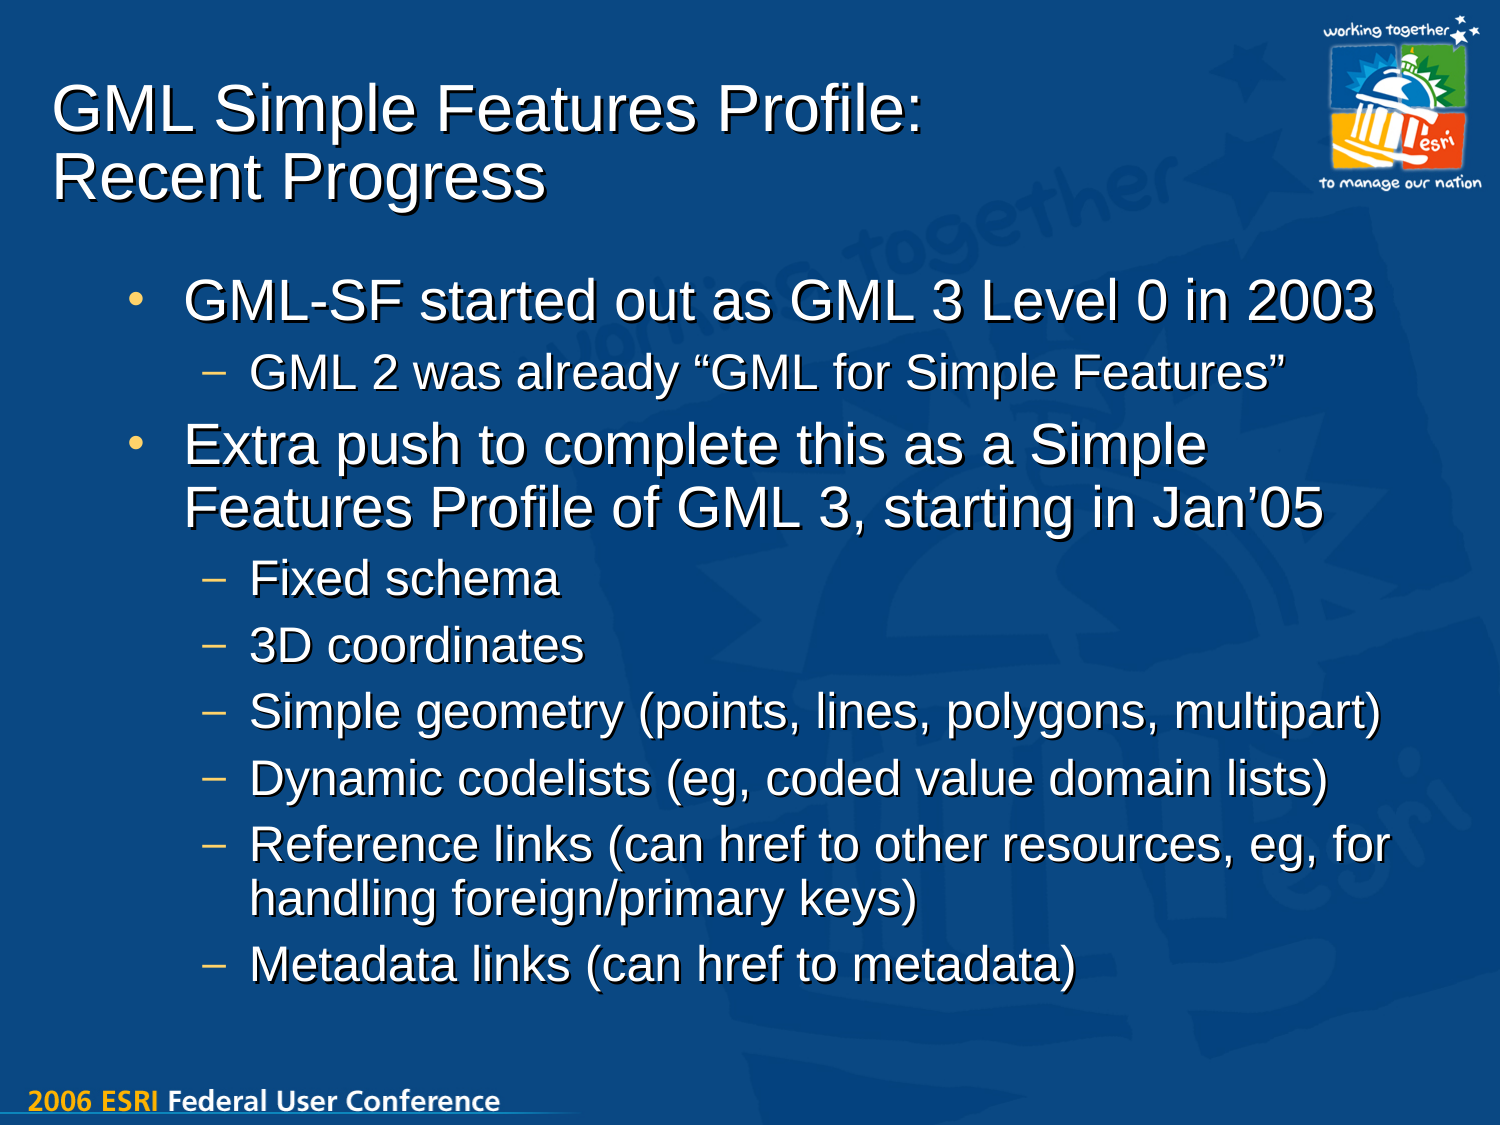

# GML Simple Features Profile: Recent Progress
GML-SF started out as GML 3 Level 0 in 2003
GML 2 was already “GML for Simple Features”
Extra push to complete this as a Simple Features Profile of GML 3, starting in Jan’05
Fixed schema
3D coordinates
Simple geometry (points, lines, polygons, multipart)
Dynamic codelists (eg, coded value domain lists)
Reference links (can href to other resources, eg, for handling foreign/primary keys)
Metadata links (can href to metadata)